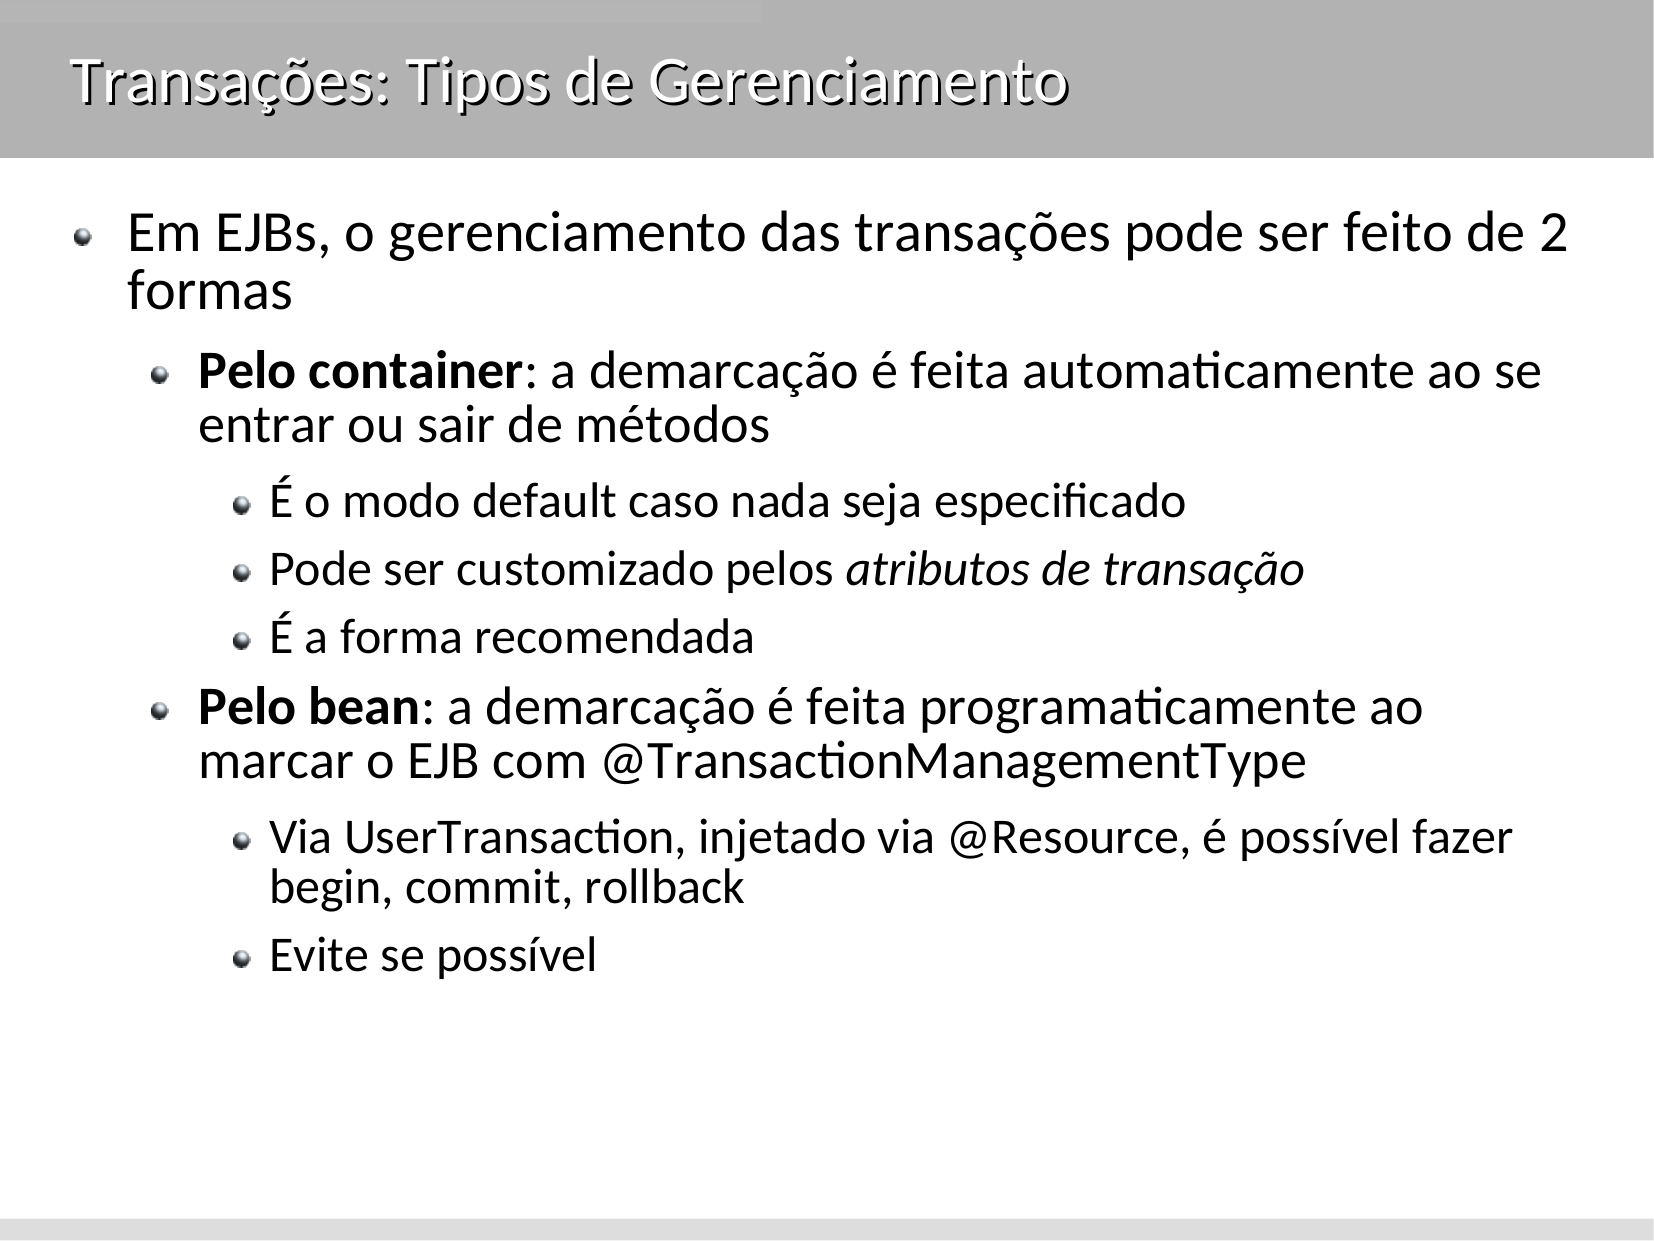

# Transações: Tipos de Gerenciamento
Em EJBs, o gerenciamento das transações pode ser feito de 2 formas
Pelo container: a demarcação é feita automaticamente ao se entrar ou sair de métodos
É o modo default caso nada seja especificado
Pode ser customizado pelos atributos de transação
É a forma recomendada
Pelo bean: a demarcação é feita programaticamente ao marcar o EJB com @TransactionManagementType
Via UserTransaction, injetado via @Resource, é possível fazer begin, commit, rollback
Evite se possível